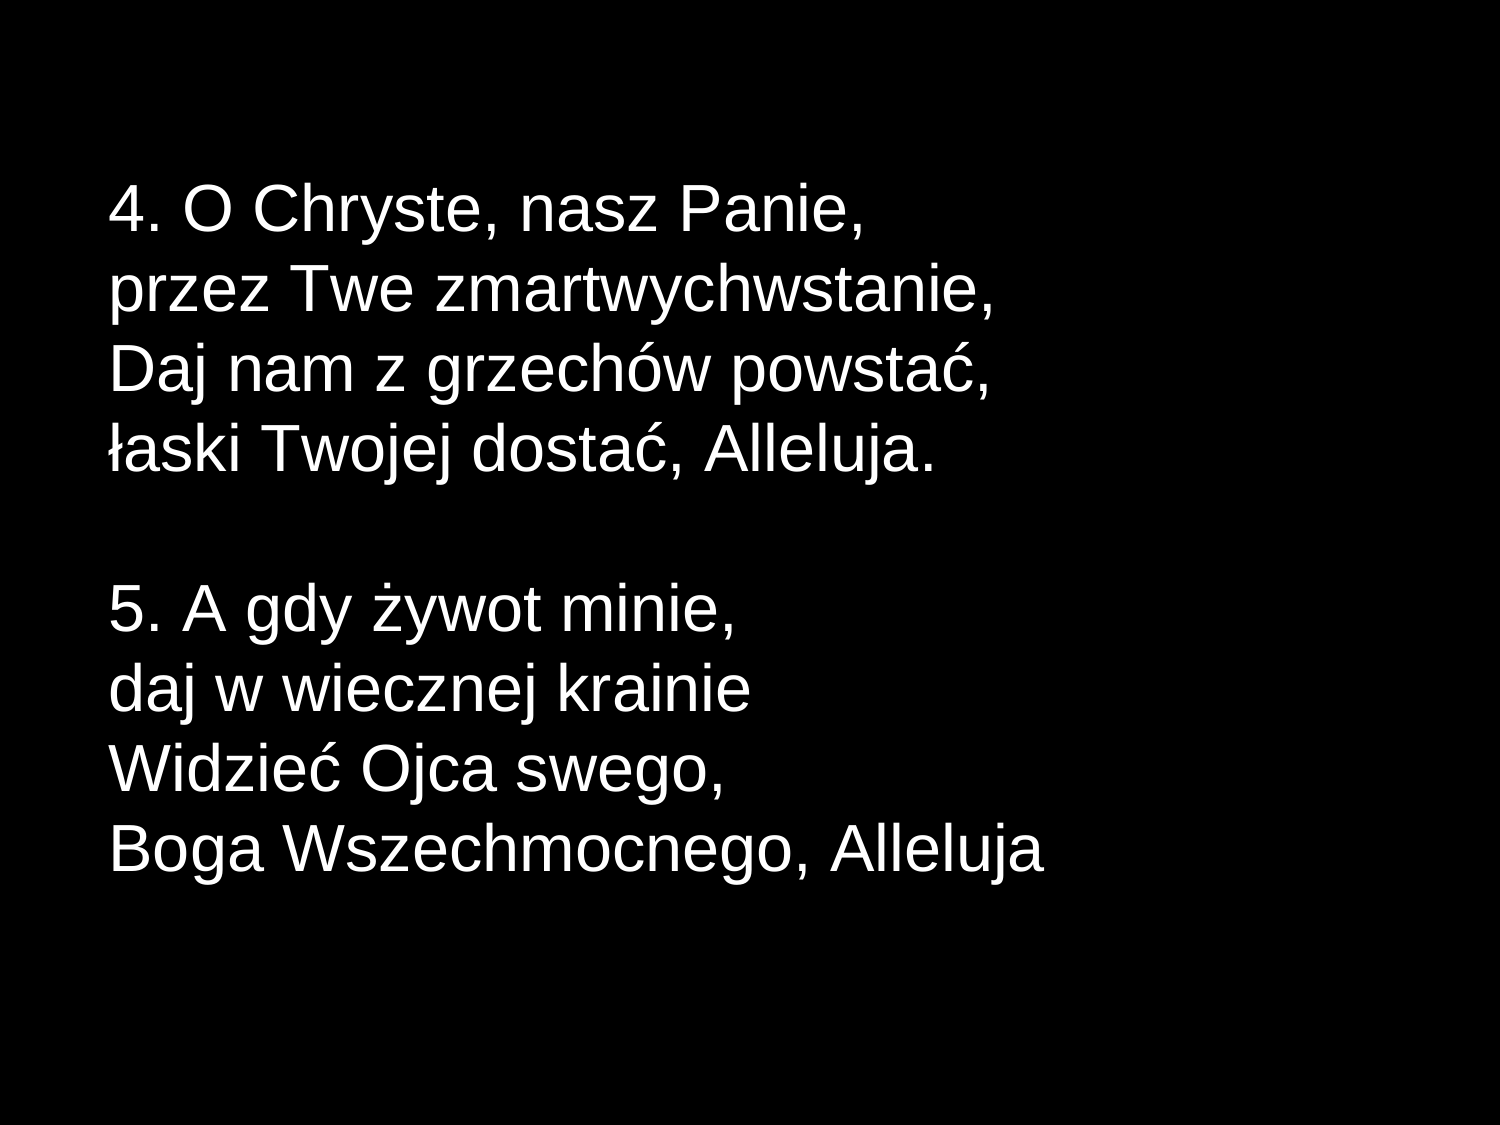

4. O Chryste, nasz Panie,
przez Twe zmartwychwstanie,
Daj nam z grzechów powstać,
łaski Twojej dostać, Alleluja.
5. A gdy żywot minie,
daj w wiecznej krainie
Widzieć Ojca swego,
Boga Wszechmocnego, Alleluja